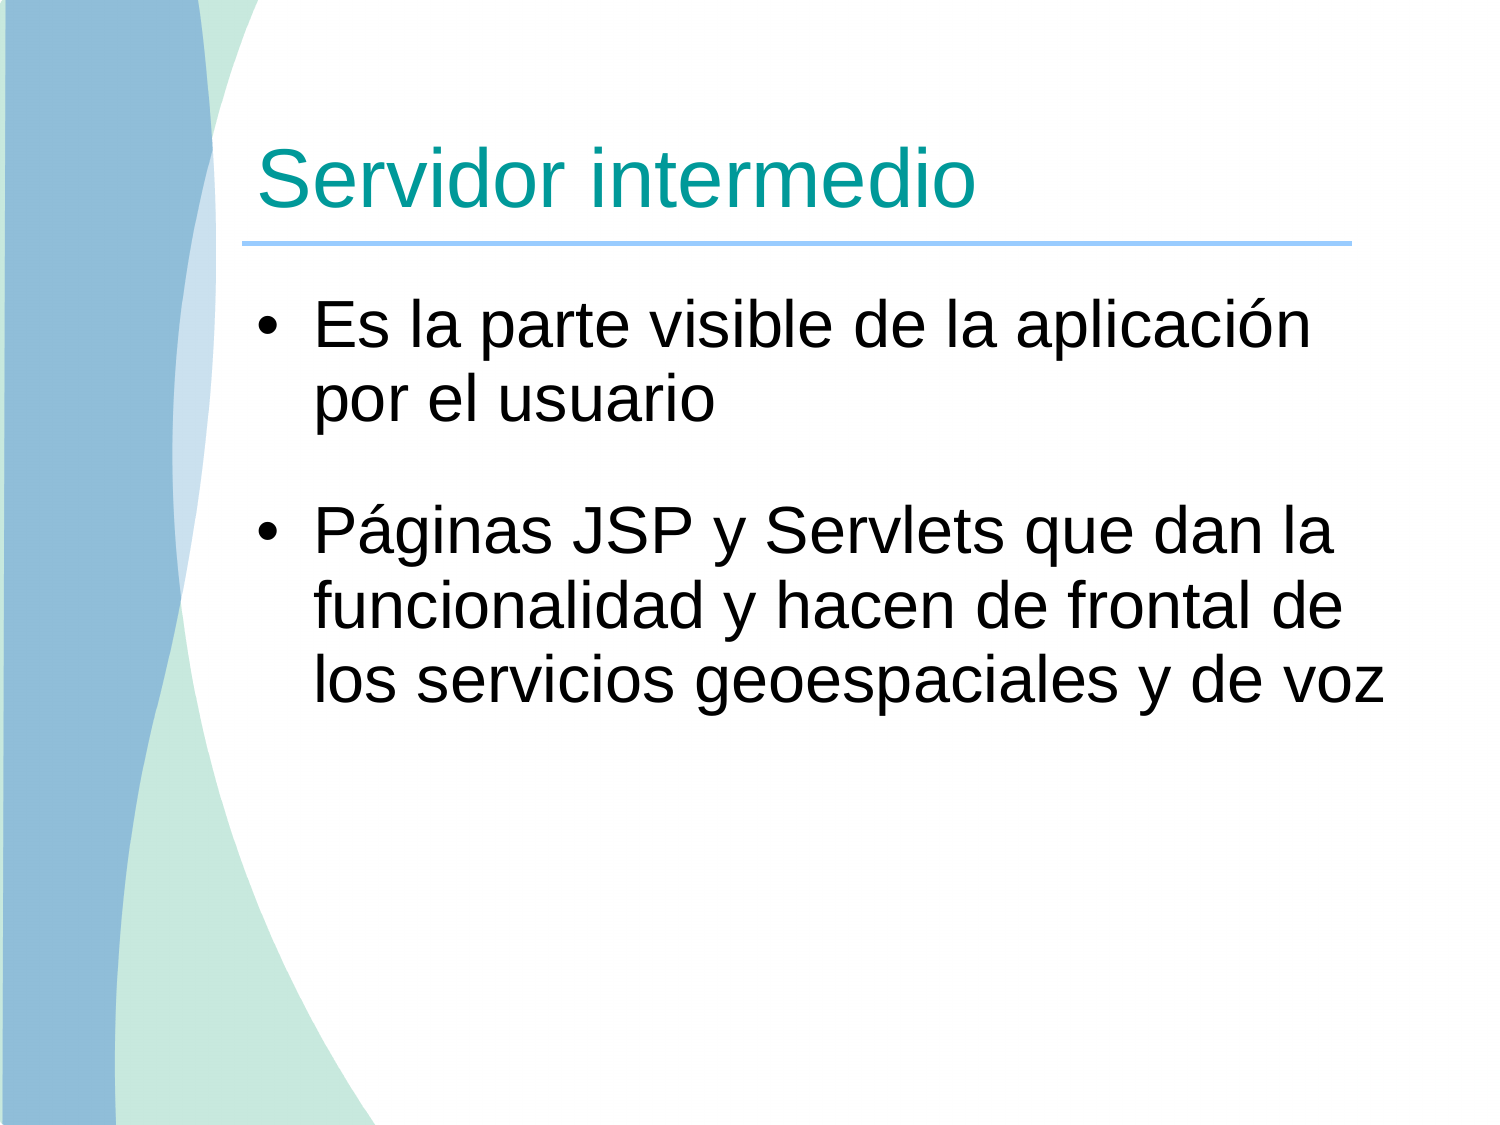

# Servidor intermedio
Es la parte visible de la aplicación por el usuario
Páginas JSP y Servlets que dan la funcionalidad y hacen de frontal de los servicios geoespaciales y de voz